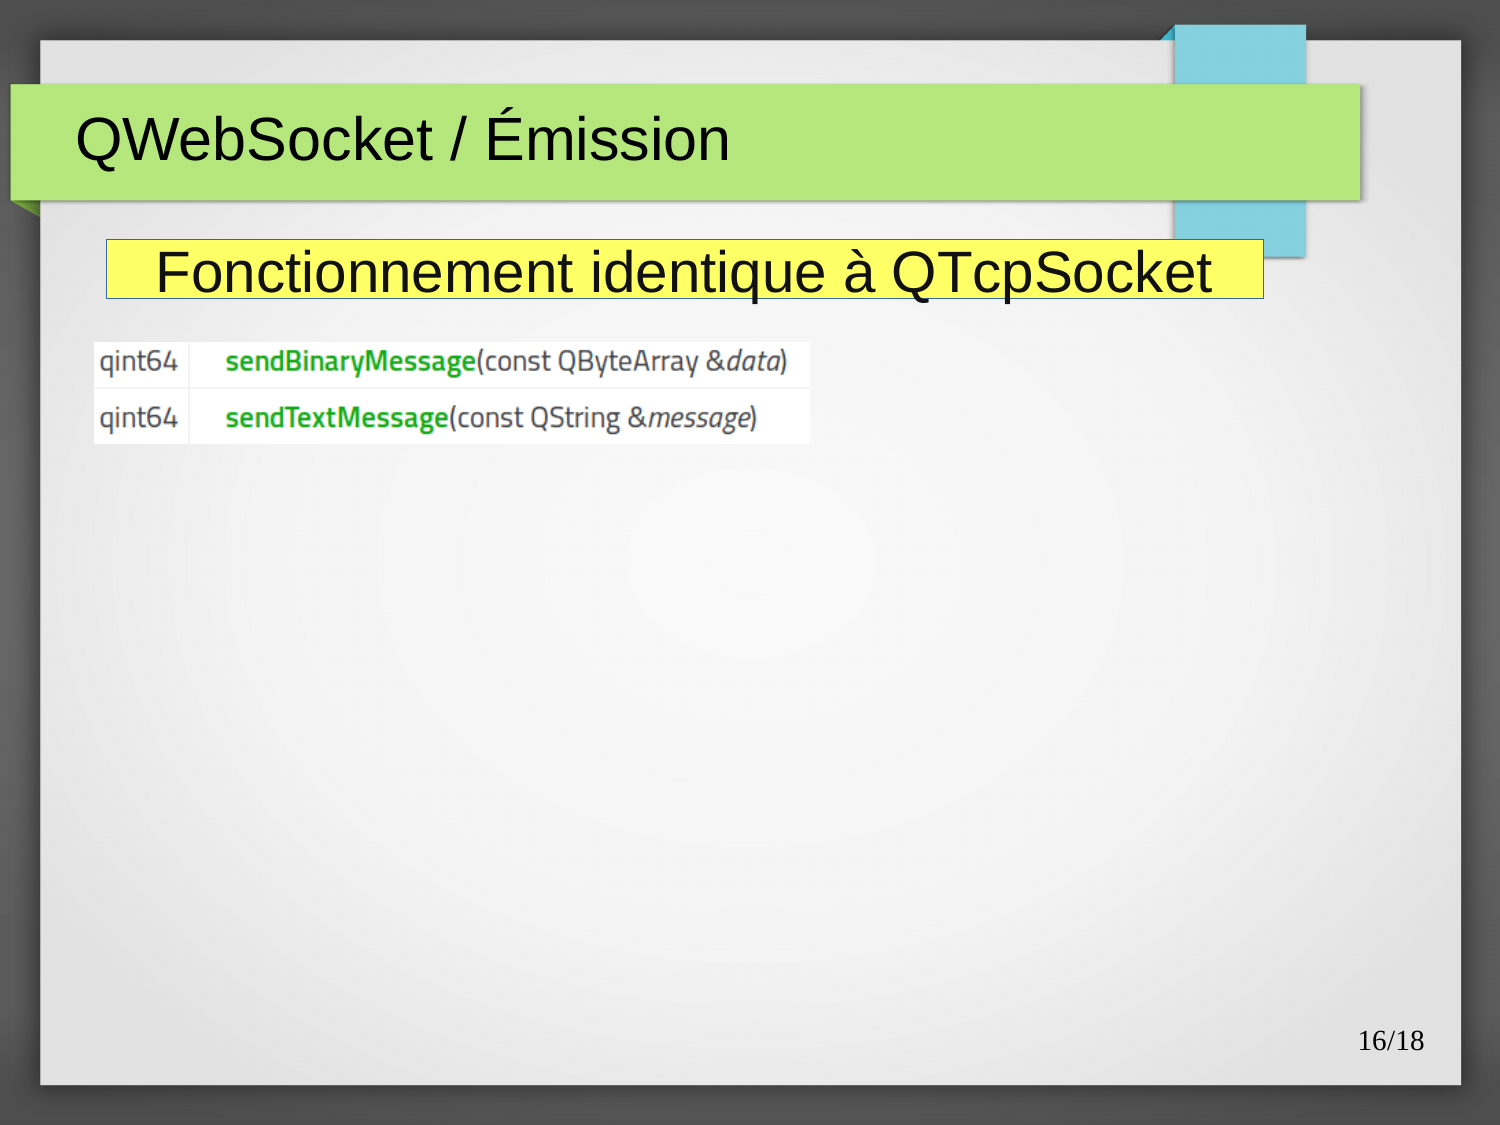

# QWebSocket / Émission
Fonctionnement identique à QTcpSocket
16